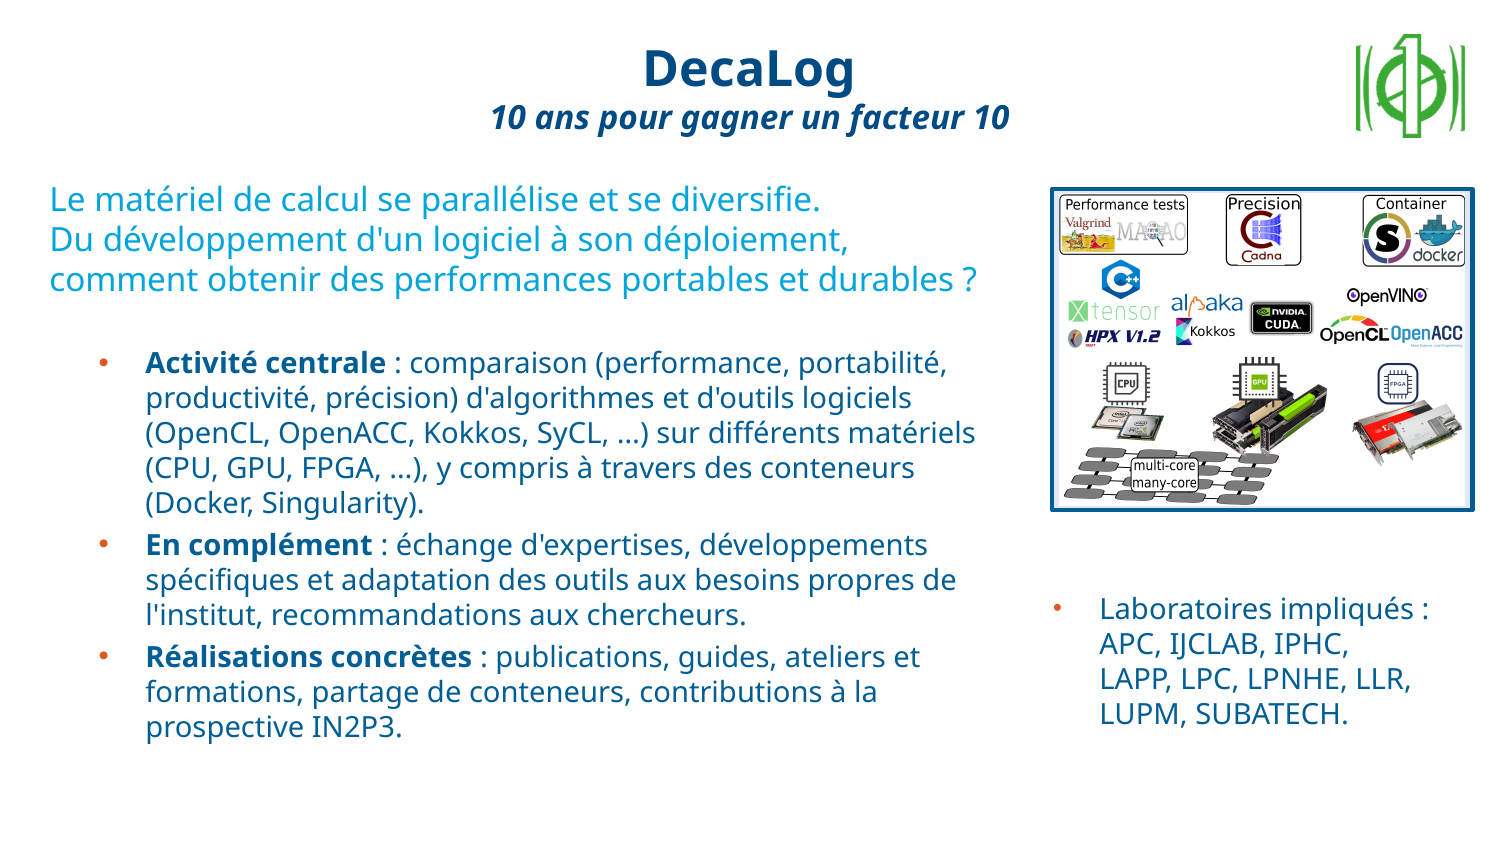

DecaLog
10 ans pour gagner un facteur 10
Le matériel de calcul se parallélise et se diversifie.
Du développement d'un logiciel à son déploiement, comment obtenir des performances portables et durables ?
Activité centrale : comparaison (performance, portabilité, productivité, précision) d'algorithmes et d'outils logiciels (OpenCL, OpenACC, Kokkos, SyCL, …) sur différents matériels (CPU, GPU, FPGA, …), y compris à travers des conteneurs (Docker, Singularity).
En complément : échange d'expertises, développements spécifiques et adaptation des outils aux besoins propres de l'institut, recommandations aux chercheurs.
Réalisations concrètes : publications, guides, ateliers et formations, partage de conteneurs, contributions à la prospective IN2P3.
Laboratoires impliqués : APC, IJCLAB, IPHC,
LAPP, LPC, LPNHE, LLR, LUPM, SUBATECH.